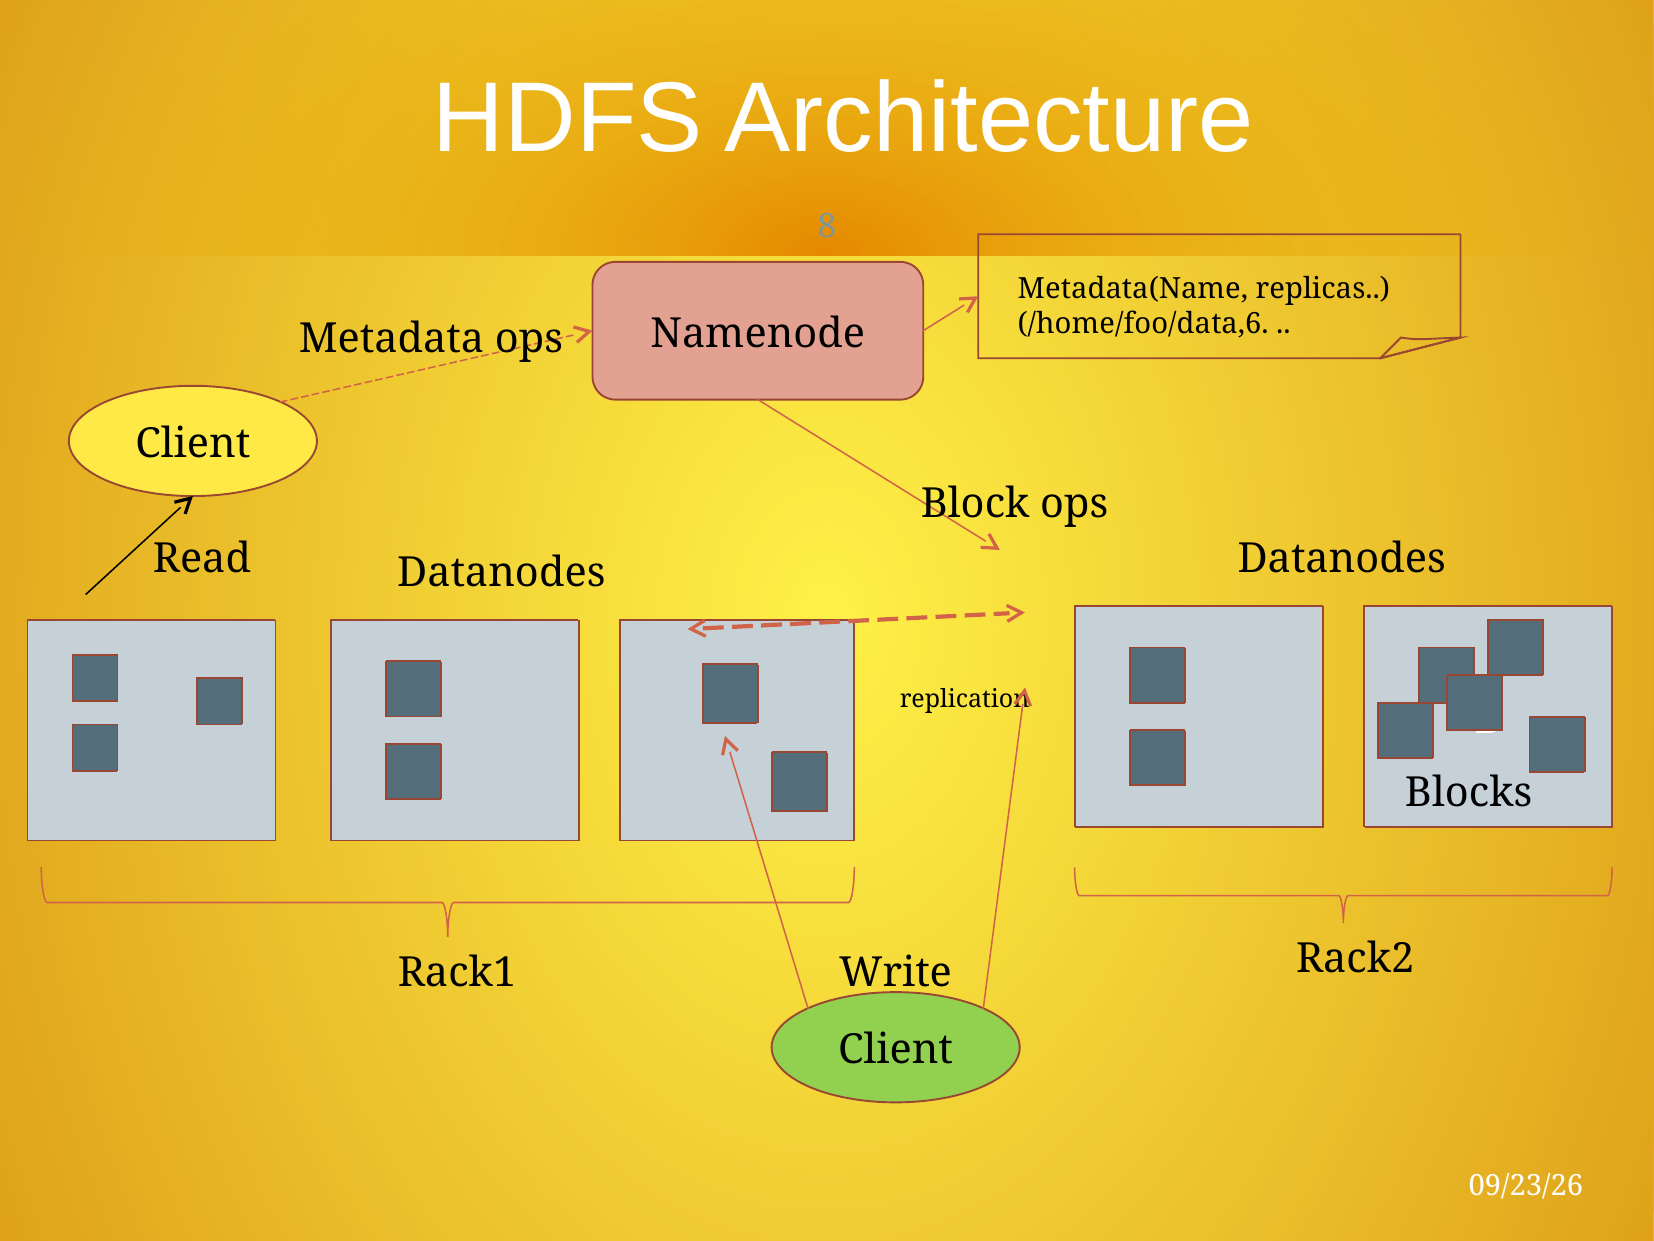

# HDFS Architecture
Metadata(Name, replicas..)
(/home/foo/data,6. ..
Namenode
Metadata ops
Client
Block ops
Read
Datanodes
Datanodes
B
replication
Blocks
Rack2
Rack1
Write
Client